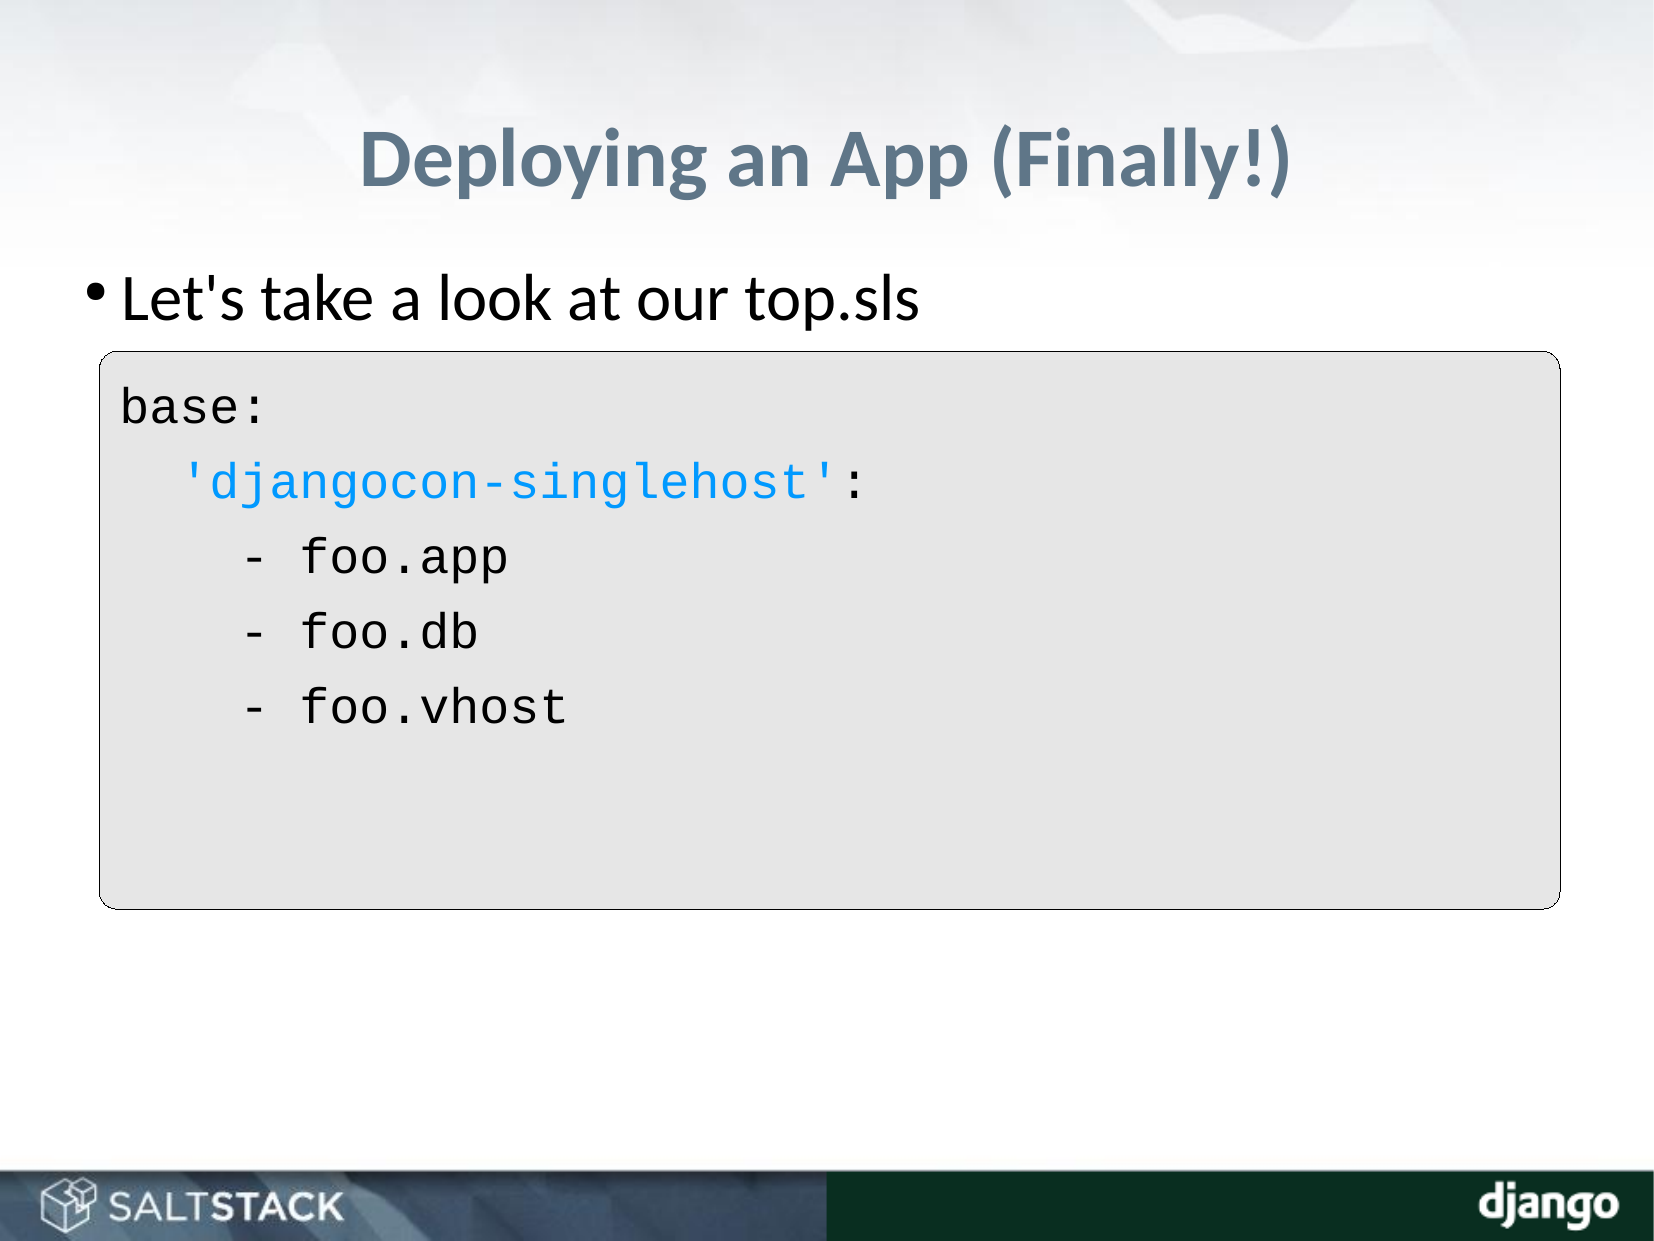

Deploying an App (Finally!)
Let's take a look at our top.sls
base:
 'djangocon-singlehost':
 - foo.app
 - foo.db
 - foo.vhost